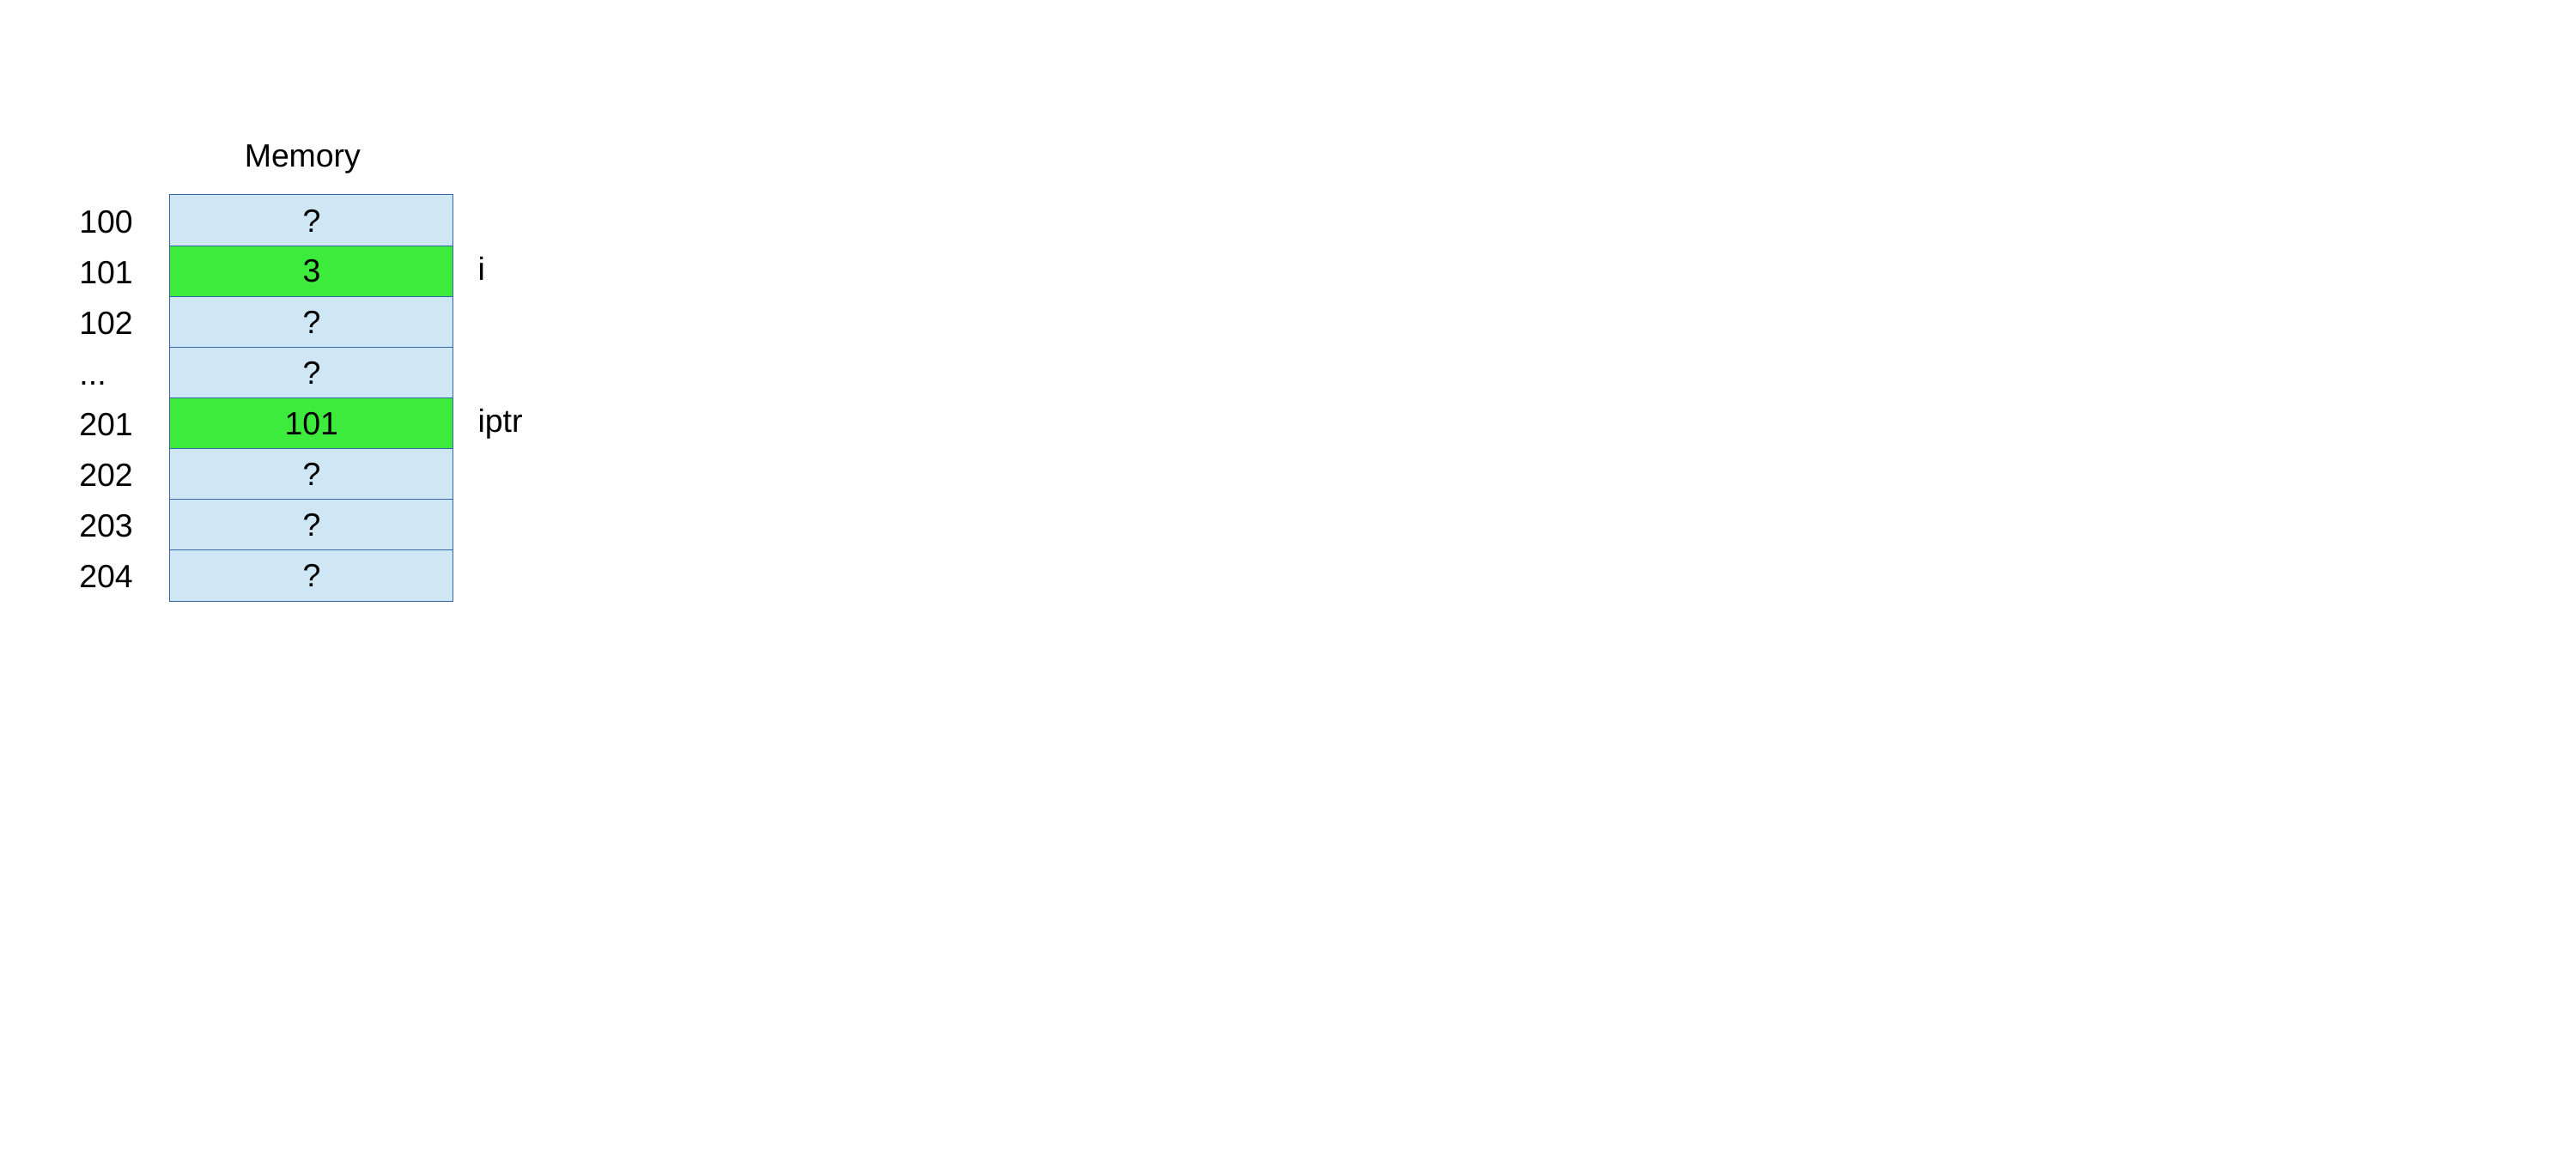

Memory
?
100
i
3
101
?
102
?
...
iptr
101
201
?
202
?
203
?
204